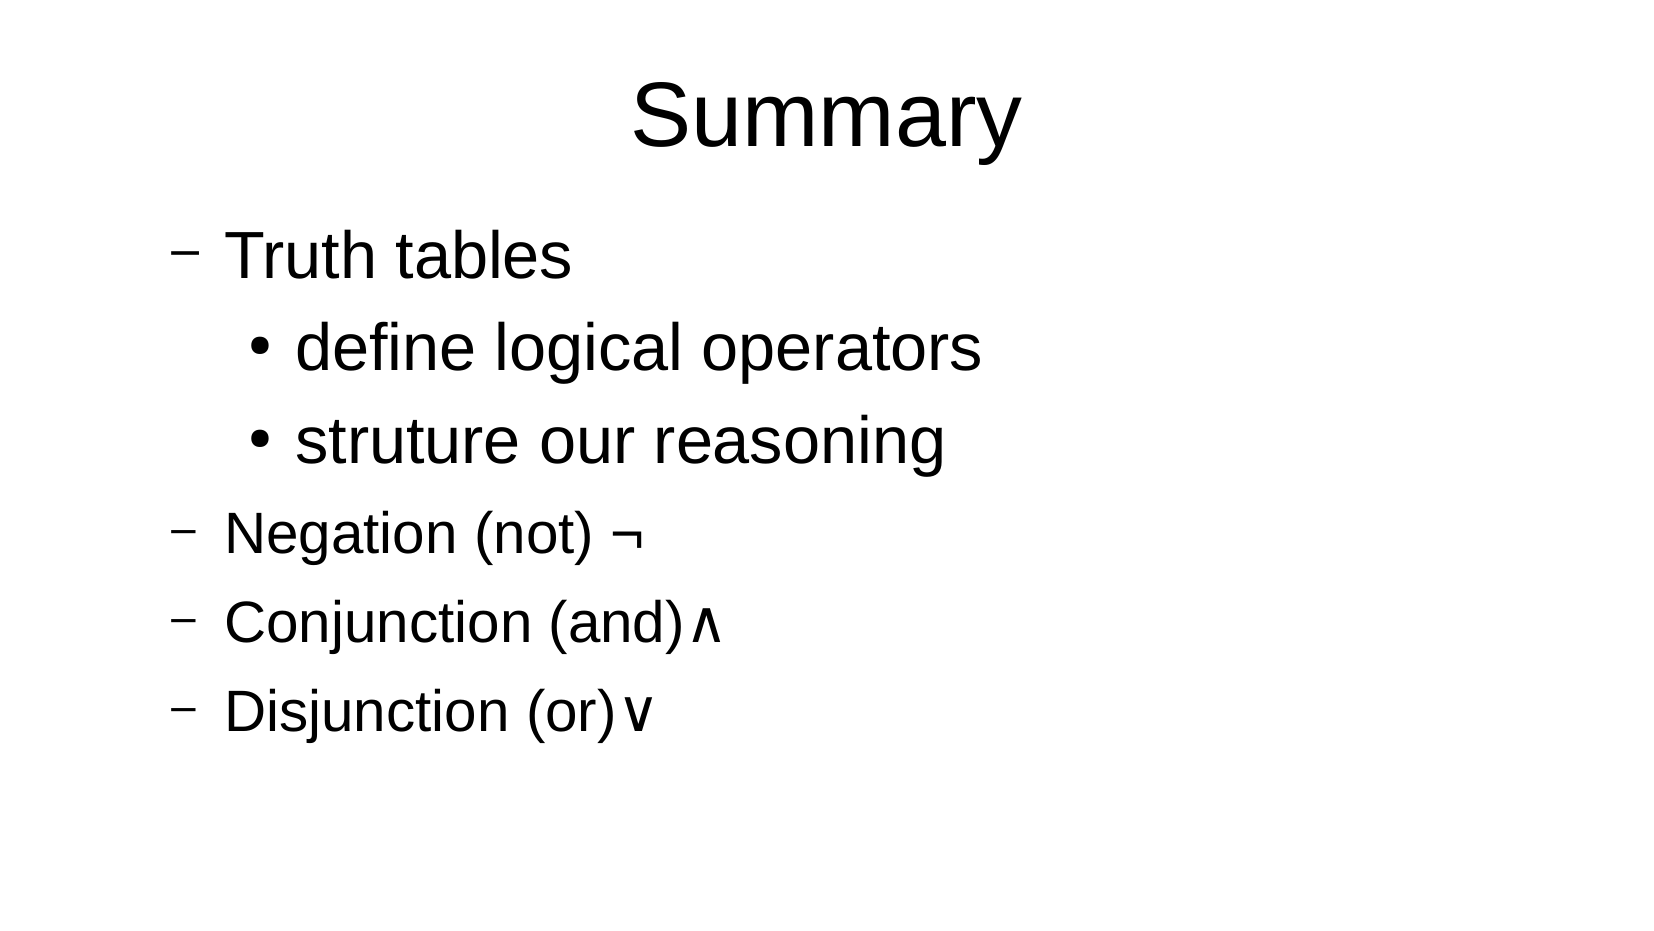

# Summary
Truth tables
define logical operators
struture our reasoning
Negation (not) ¬
Conjunction (and)∧
Disjunction (or)∨